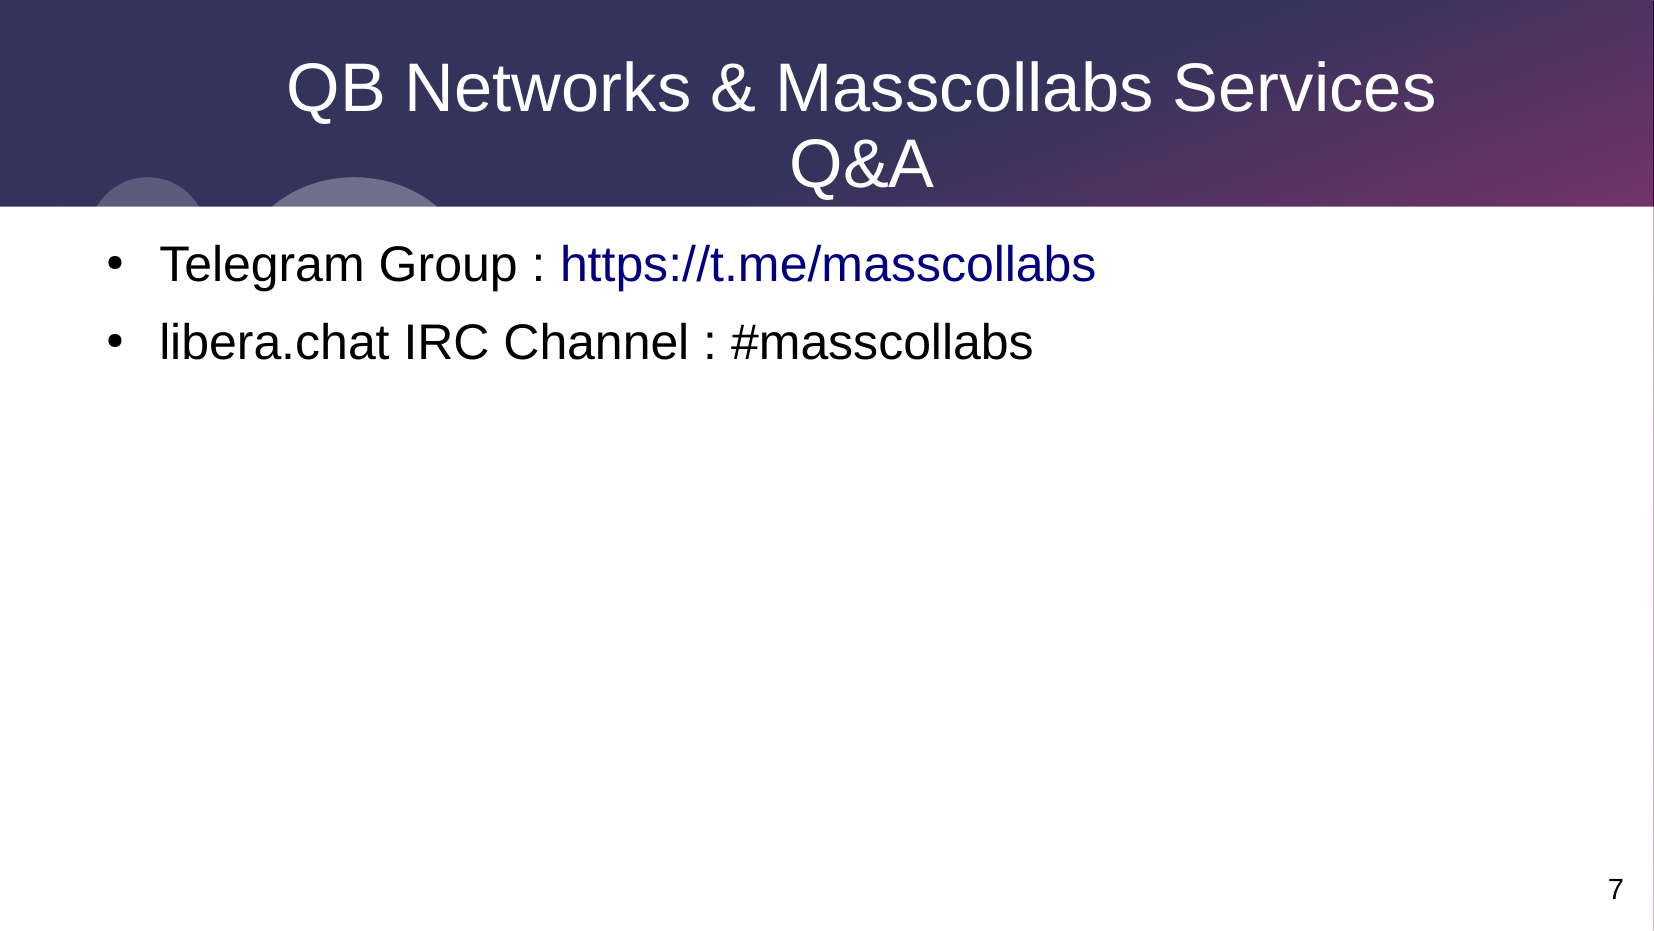

# QB Networks & Masscollabs Services Q&A
Telegram Group : https://t.me/masscollabs
libera.chat IRC Channel : #masscollabs